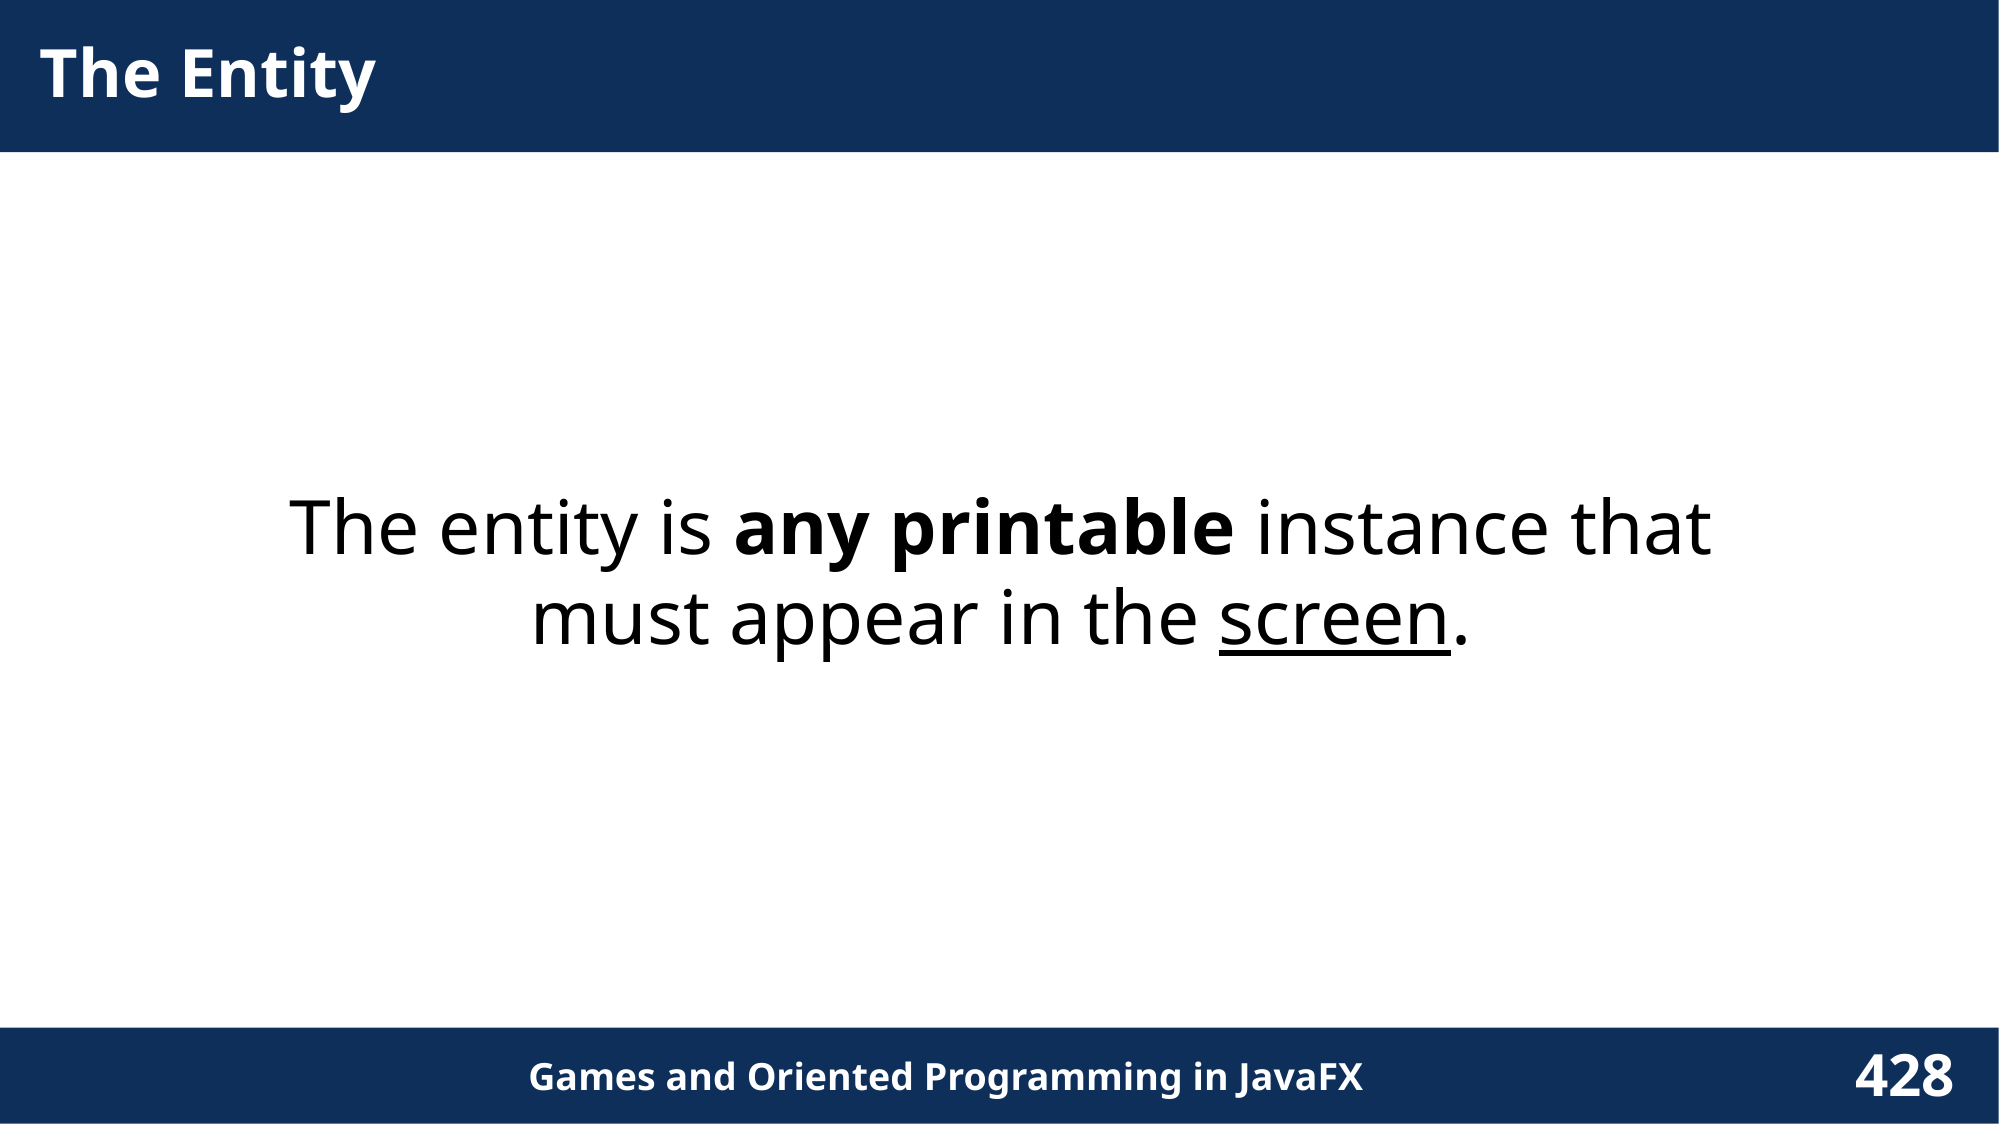

The Entity
The entity is any printable instance that must appear in the screen.